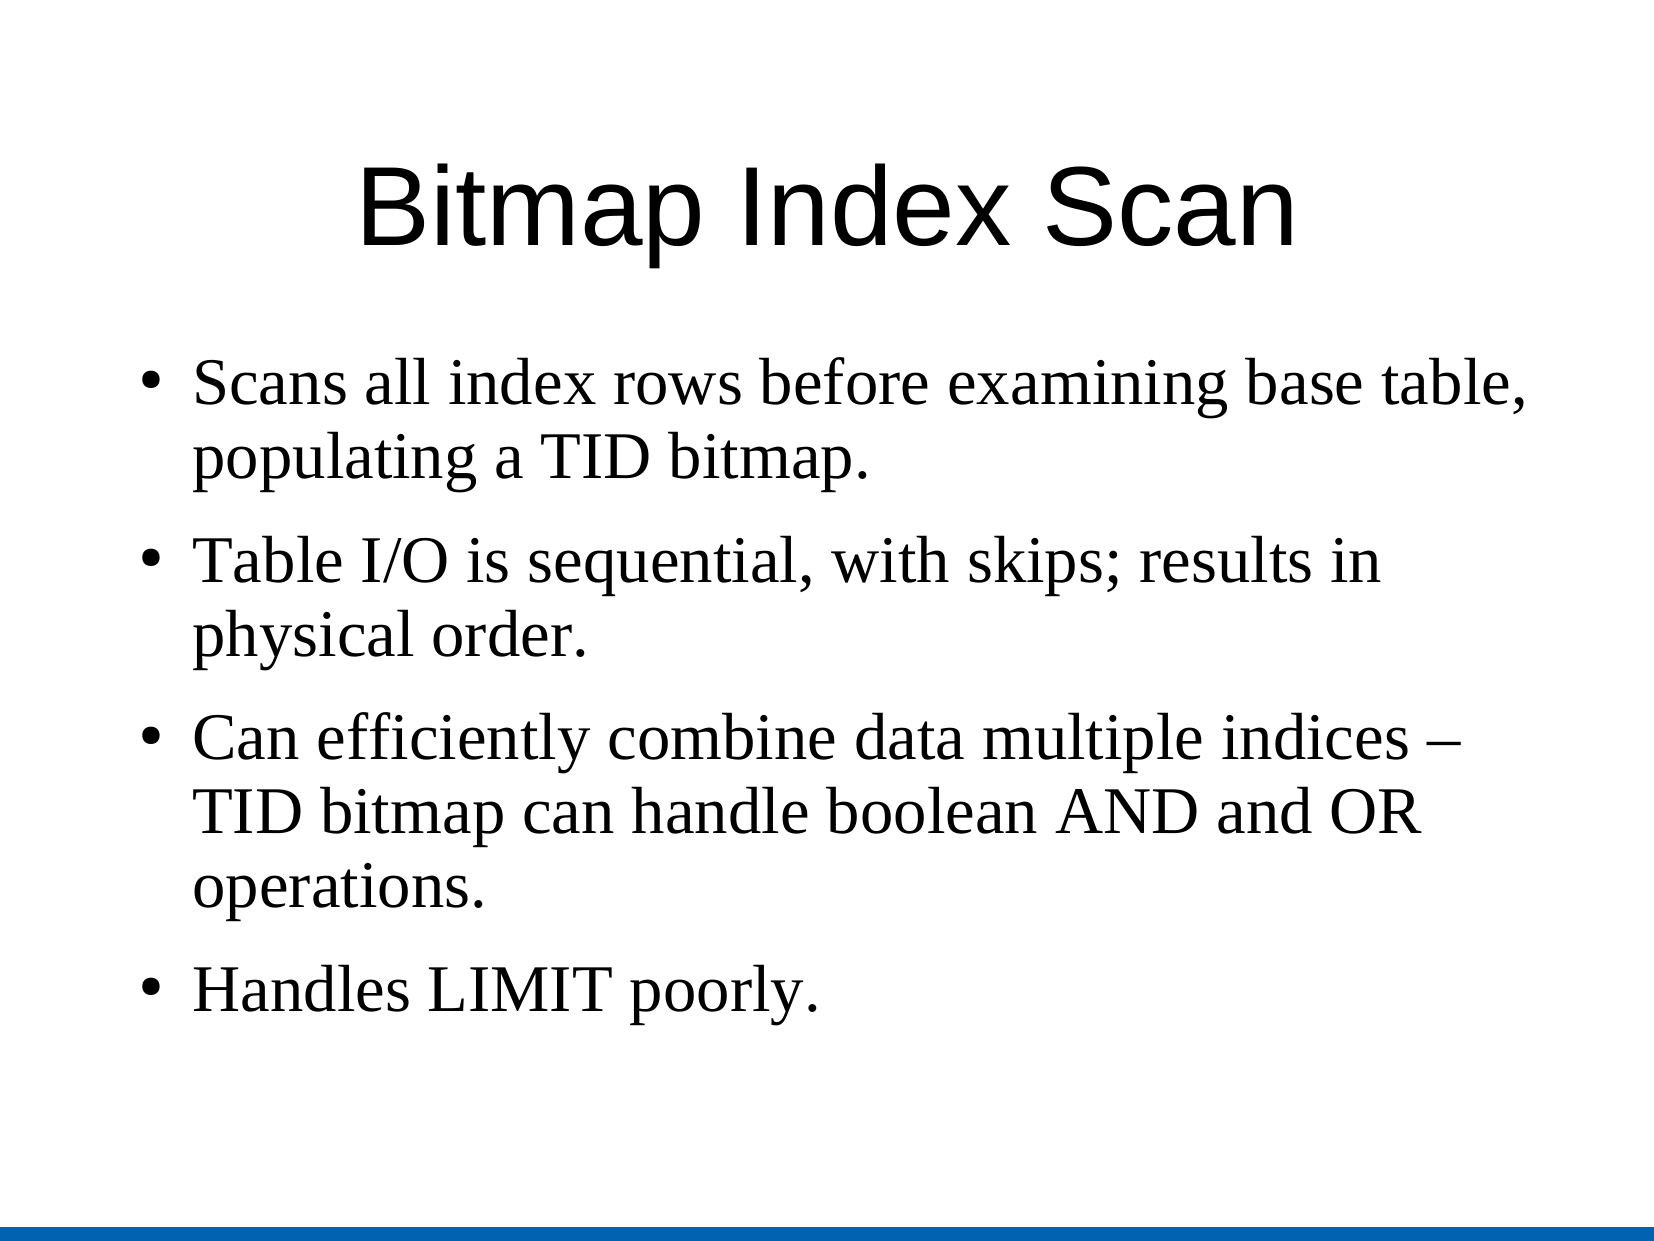

# Bitmap Index Scan
Scans all index rows before examining base table, populating a TID bitmap.
Table I/O is sequential, with skips; results in physical order.
Can efficiently combine data multiple indices – TID bitmap can handle boolean AND and OR operations.
Handles LIMIT poorly.